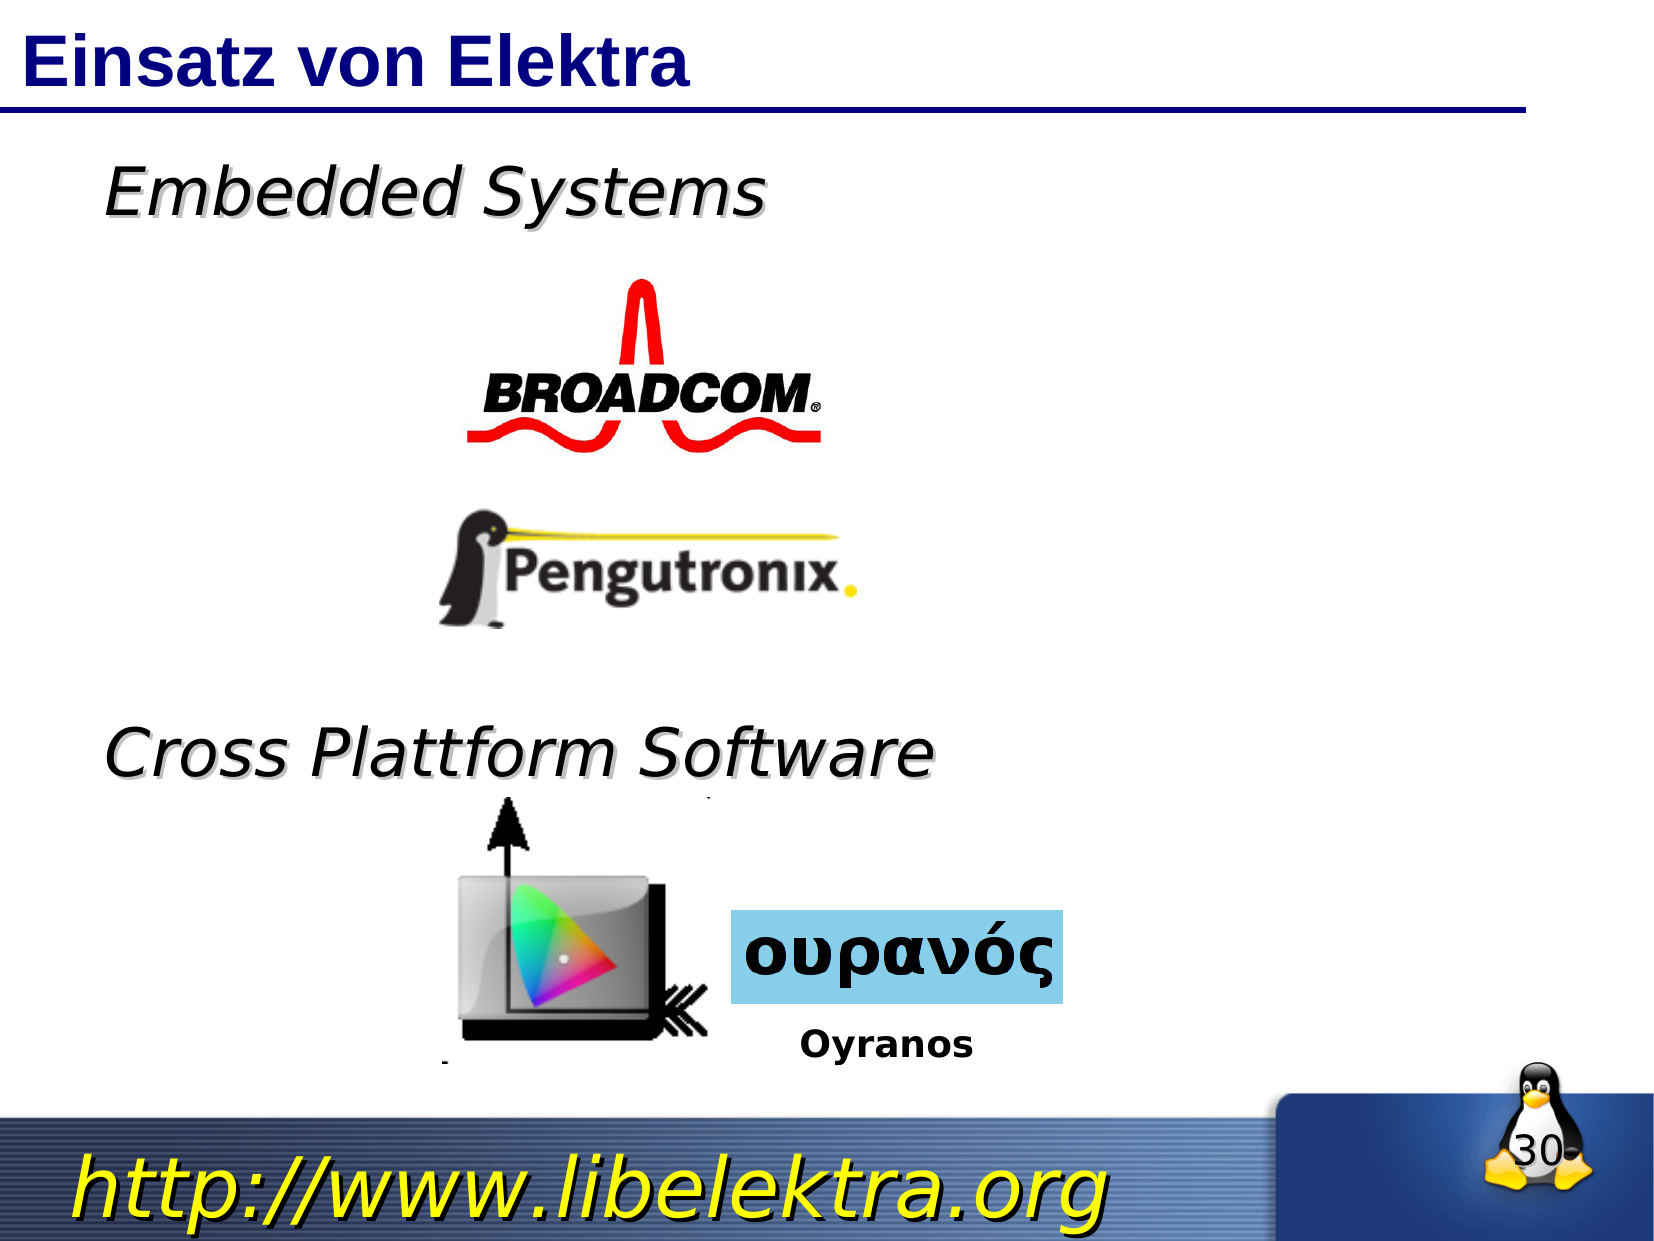

Einsatz von Elektra
Embedded Systems
Cross Plattform Software
Oyranos